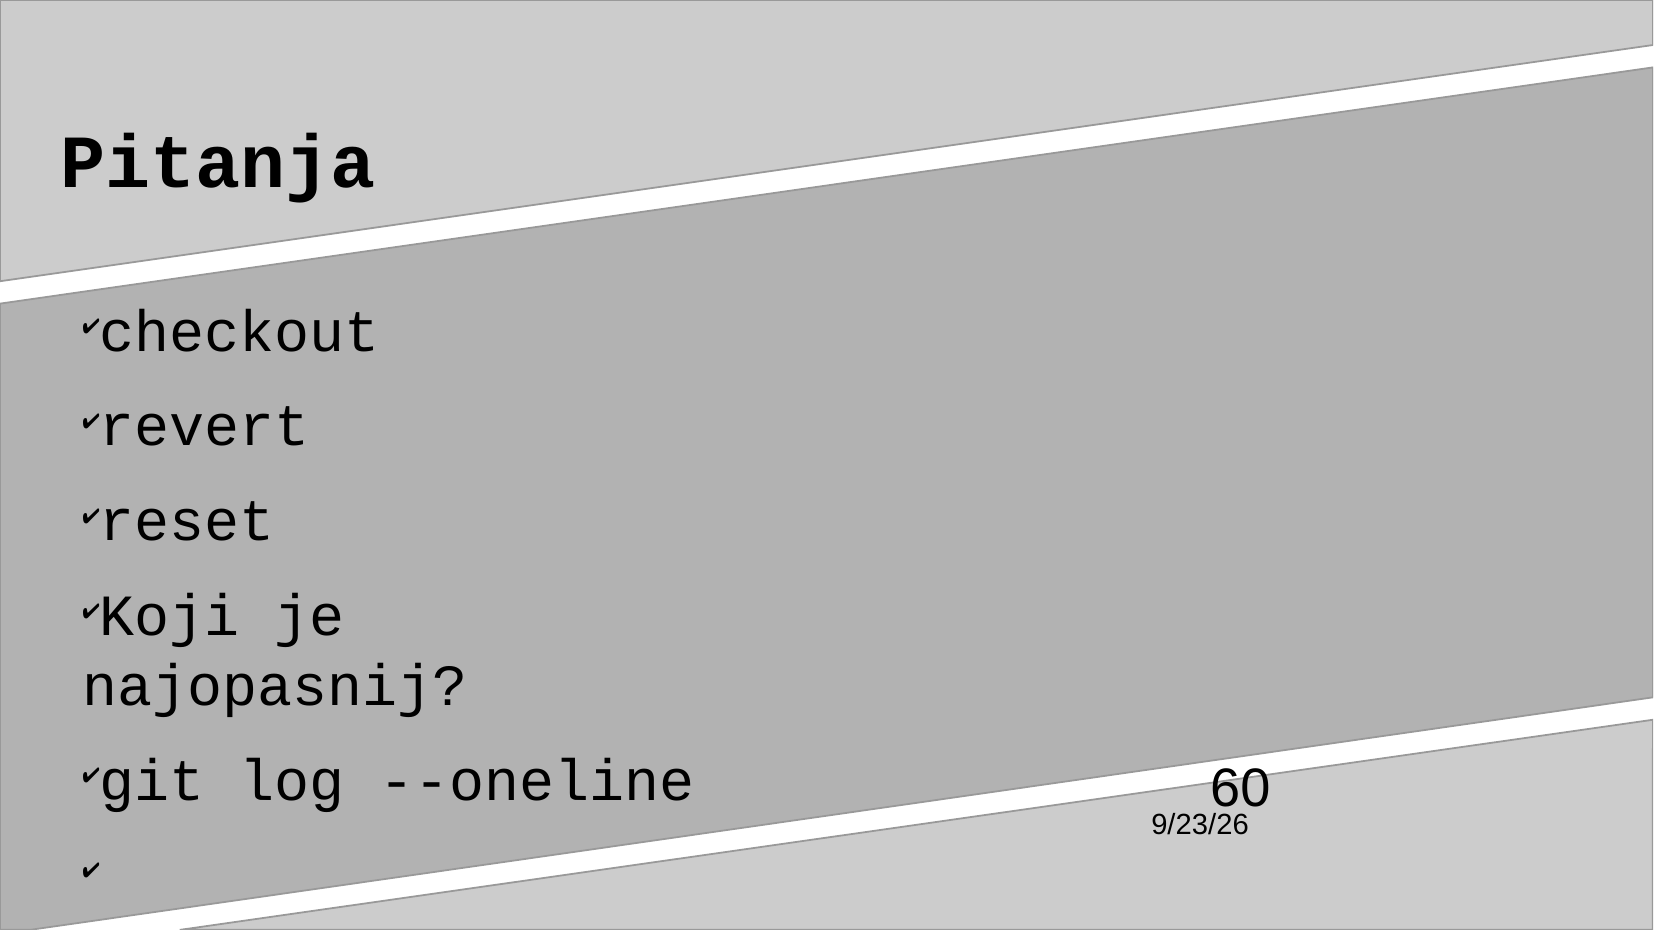

Pitanja
# checkout
revert
reset
Koji je najopasnij?
git log --oneline
59